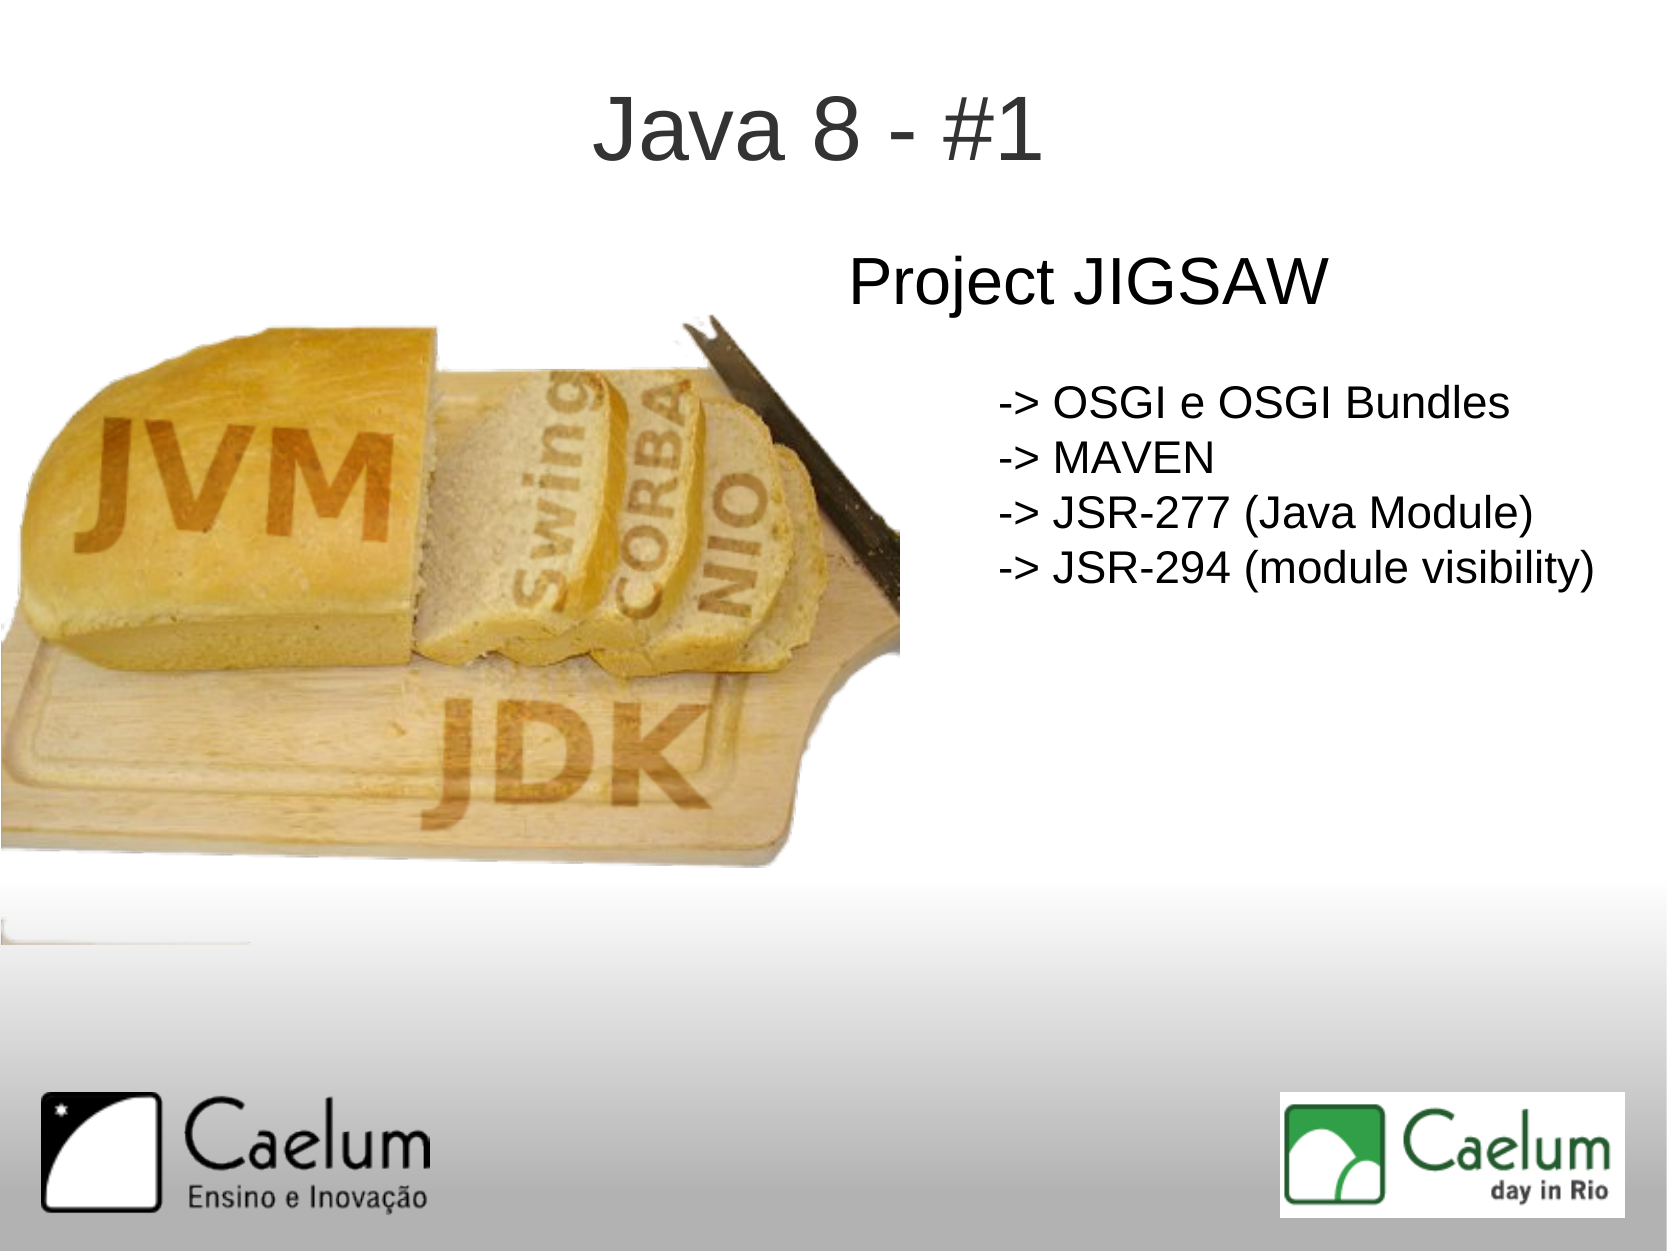

# Java 8 - #1
		Project JIGSAW
			-> OSGI e OSGI Bundles
			-> MAVEN
			-> JSR-277 (Java Module)
			-> JSR-294 (module visibility)